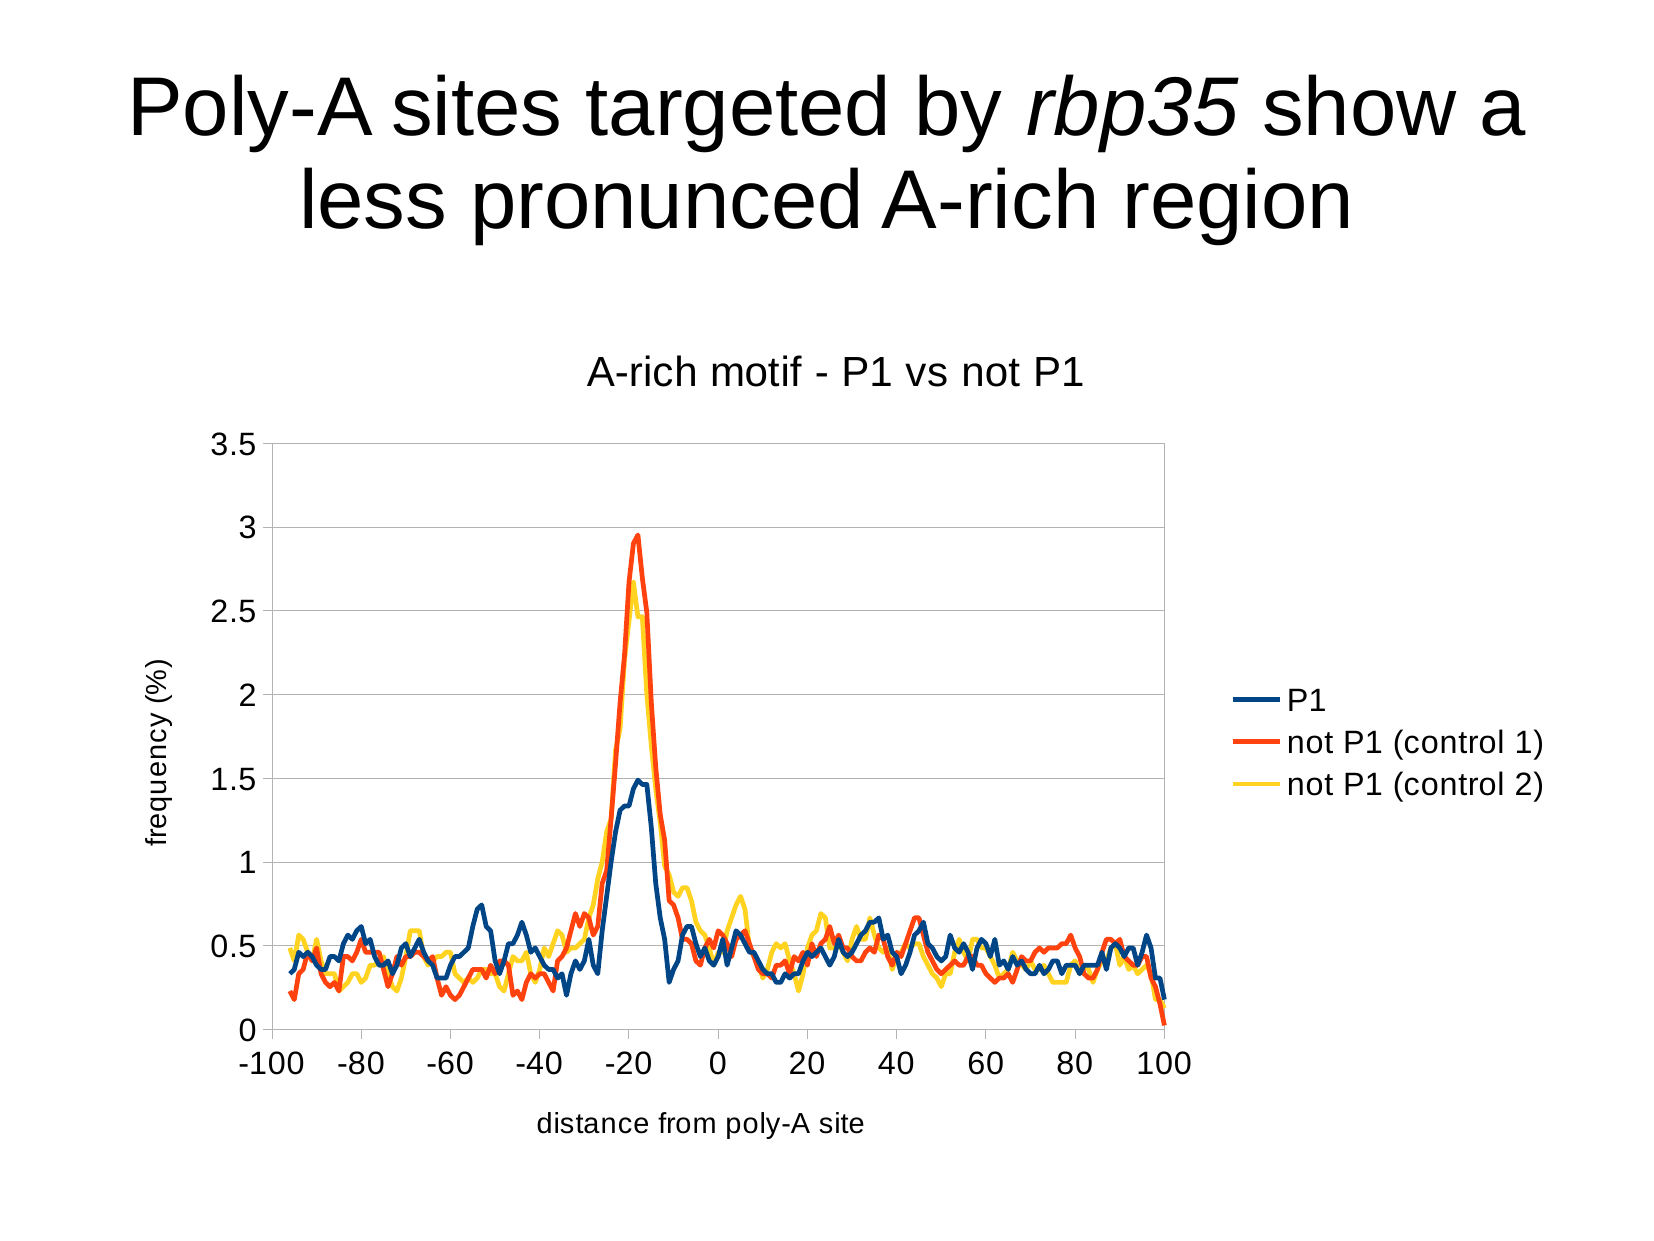

# Poly-A sites targeted by rbp35 show a less pronunced A-rich region
### Chart: A-rich motif - P1 vs not P1
| Category | P1 | not P1 (control 1) | not P1 (control 2) |
|---|---|---|---|